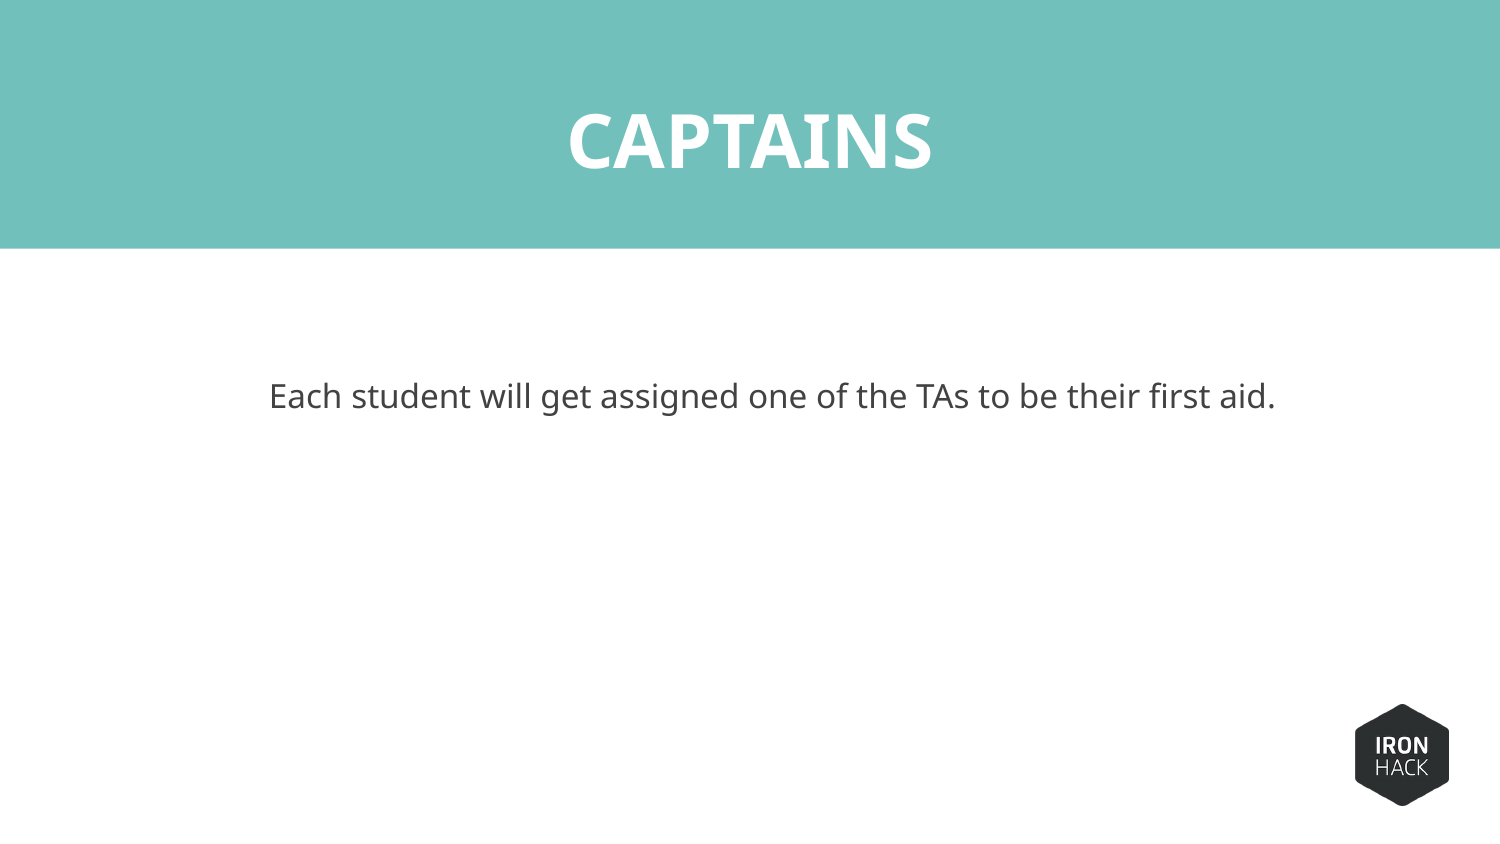

# CAPTAINS
Each student will get assigned one of the TAs to be their first aid.